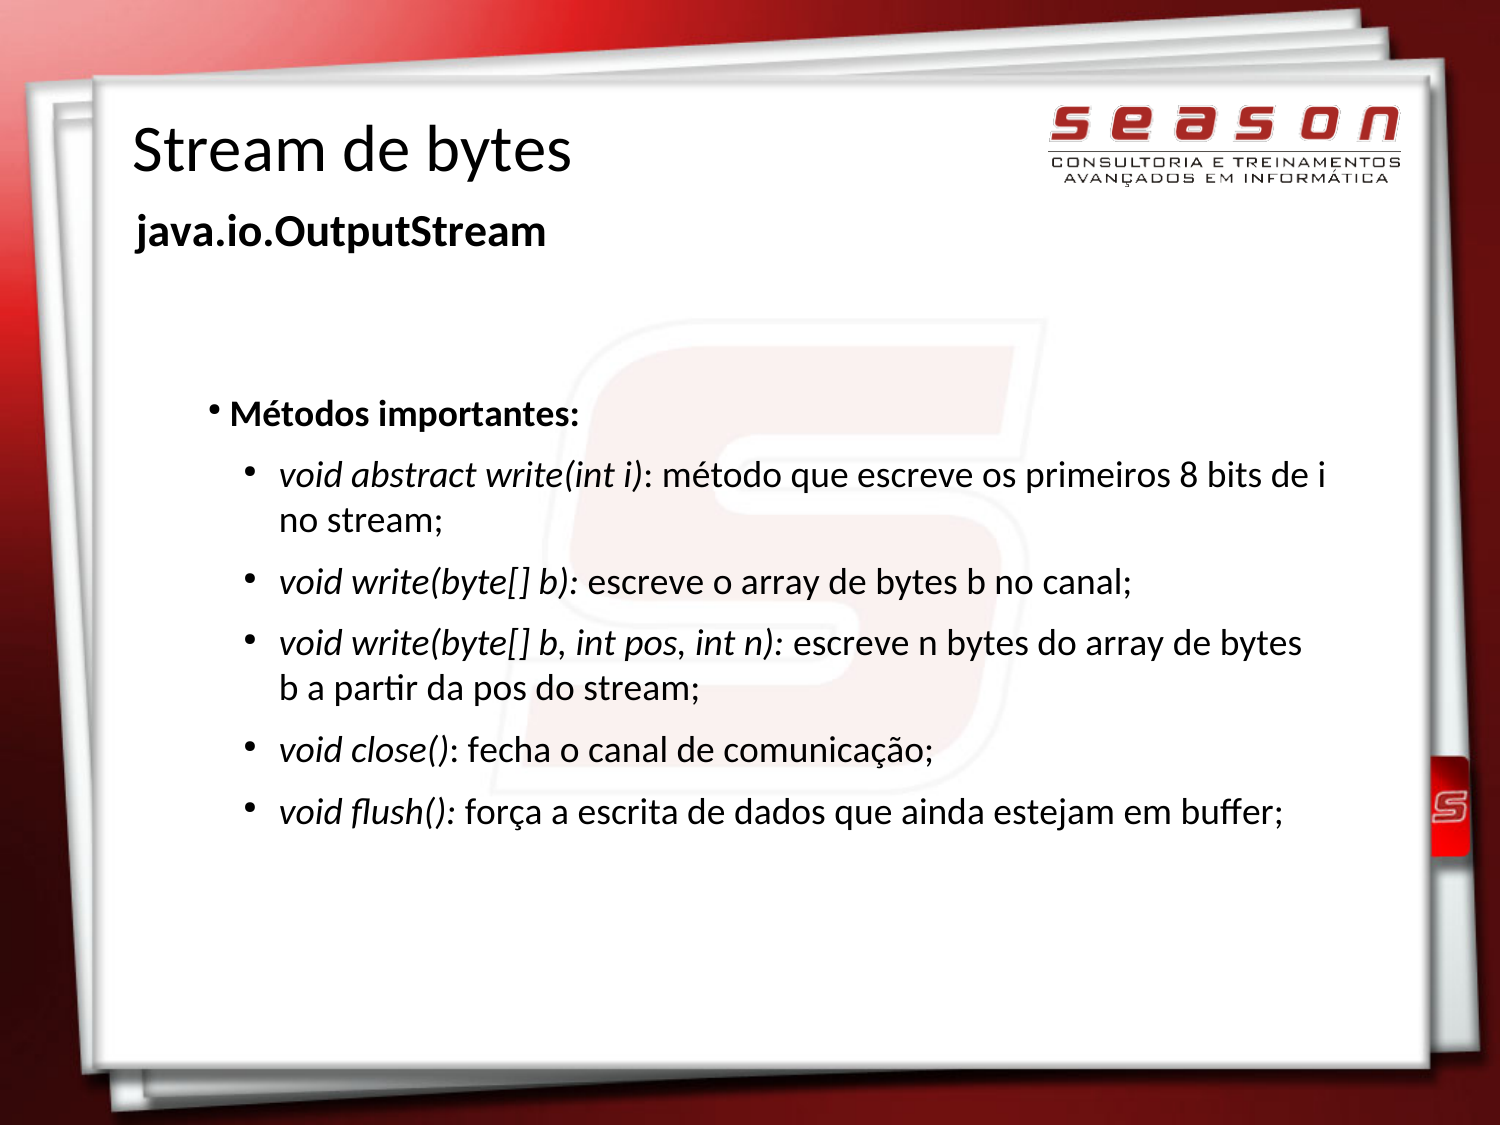

# Stream de bytes
java.io.OutputStream
 Métodos importantes:
void abstract write(int i): método que escreve os primeiros 8 bits de i no stream;
void write(byte[] b): escreve o array de bytes b no canal;
void write(byte[] b, int pos, int n): escreve n bytes do array de bytes b a partir da pos do stream;
void close(): fecha o canal de comunicação;
void flush(): força a escrita de dados que ainda estejam em buffer;